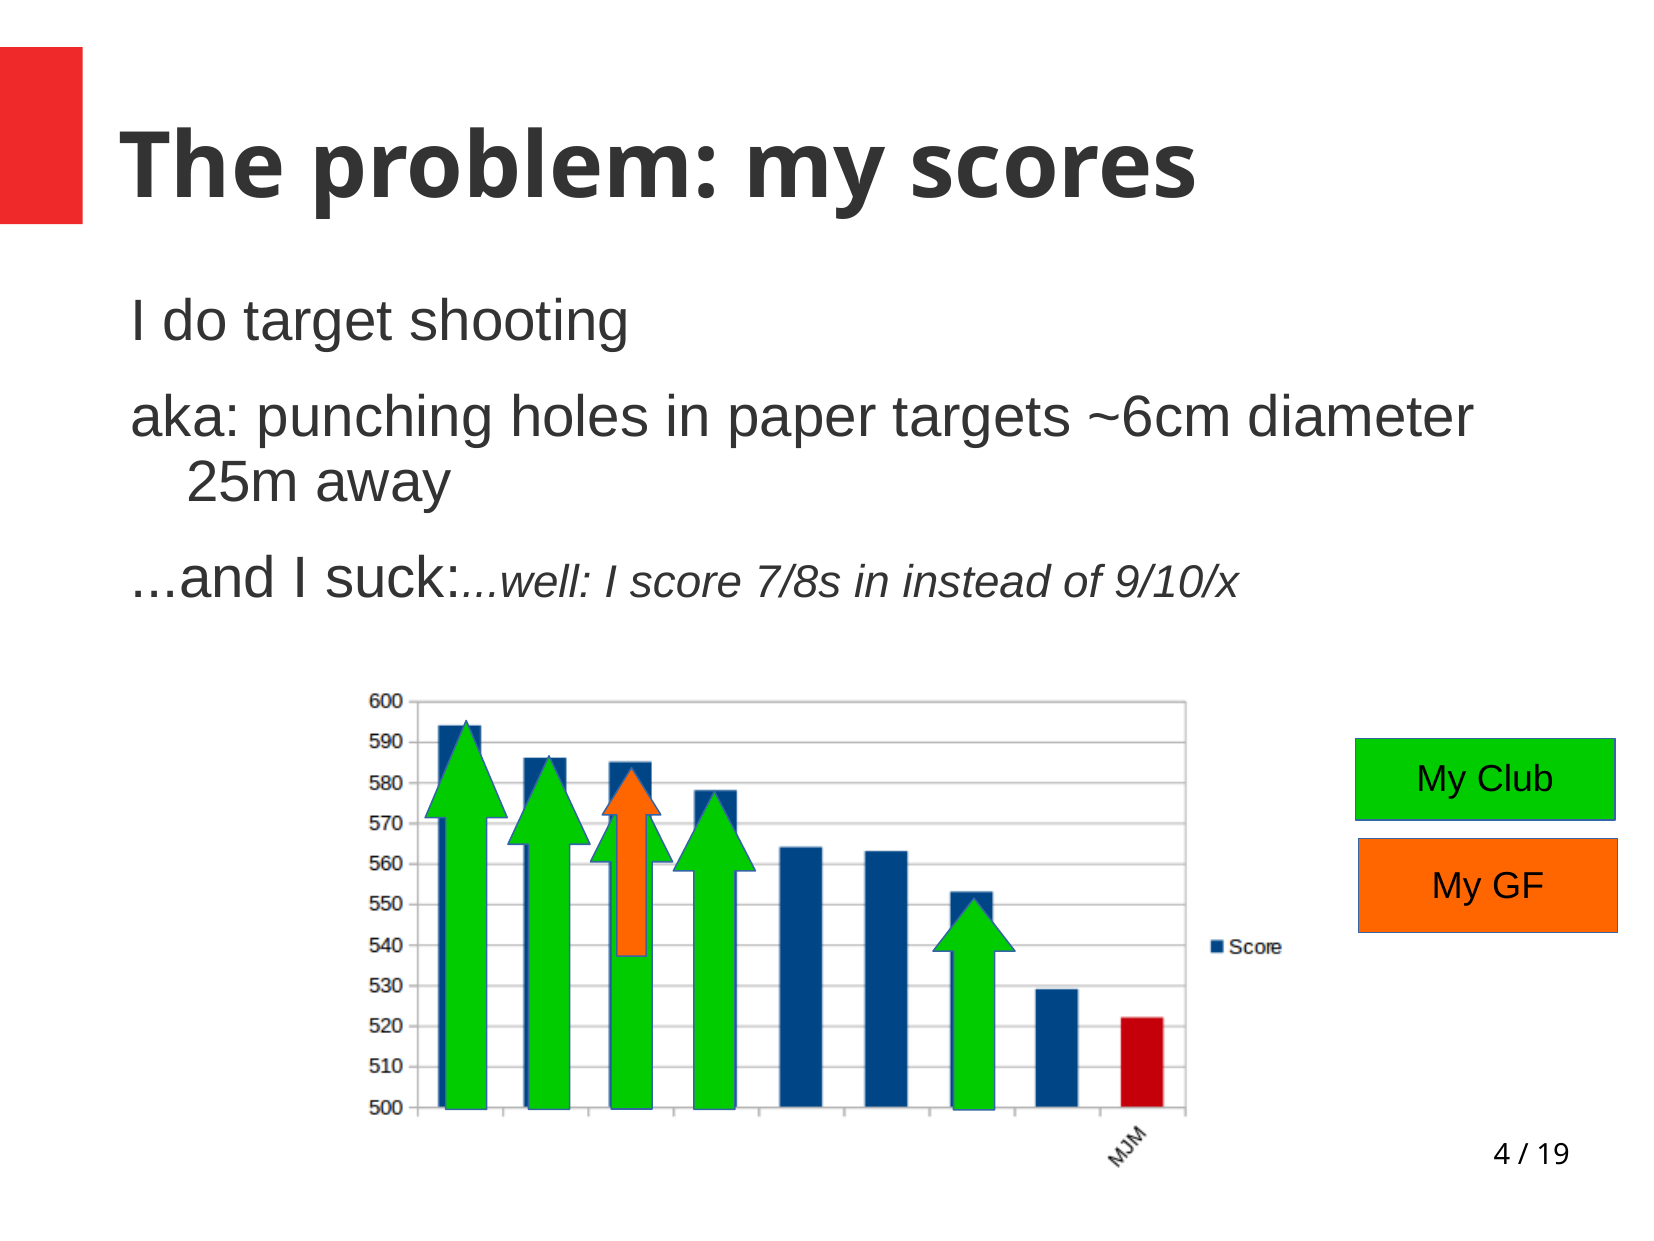

# The problem: my scores
I do target shooting
aka: punching holes in paper targets ~6cm diameter 25m away
...and I suck:...well: I score 7/8s in instead of 9/10/x
My Club
My GF
4